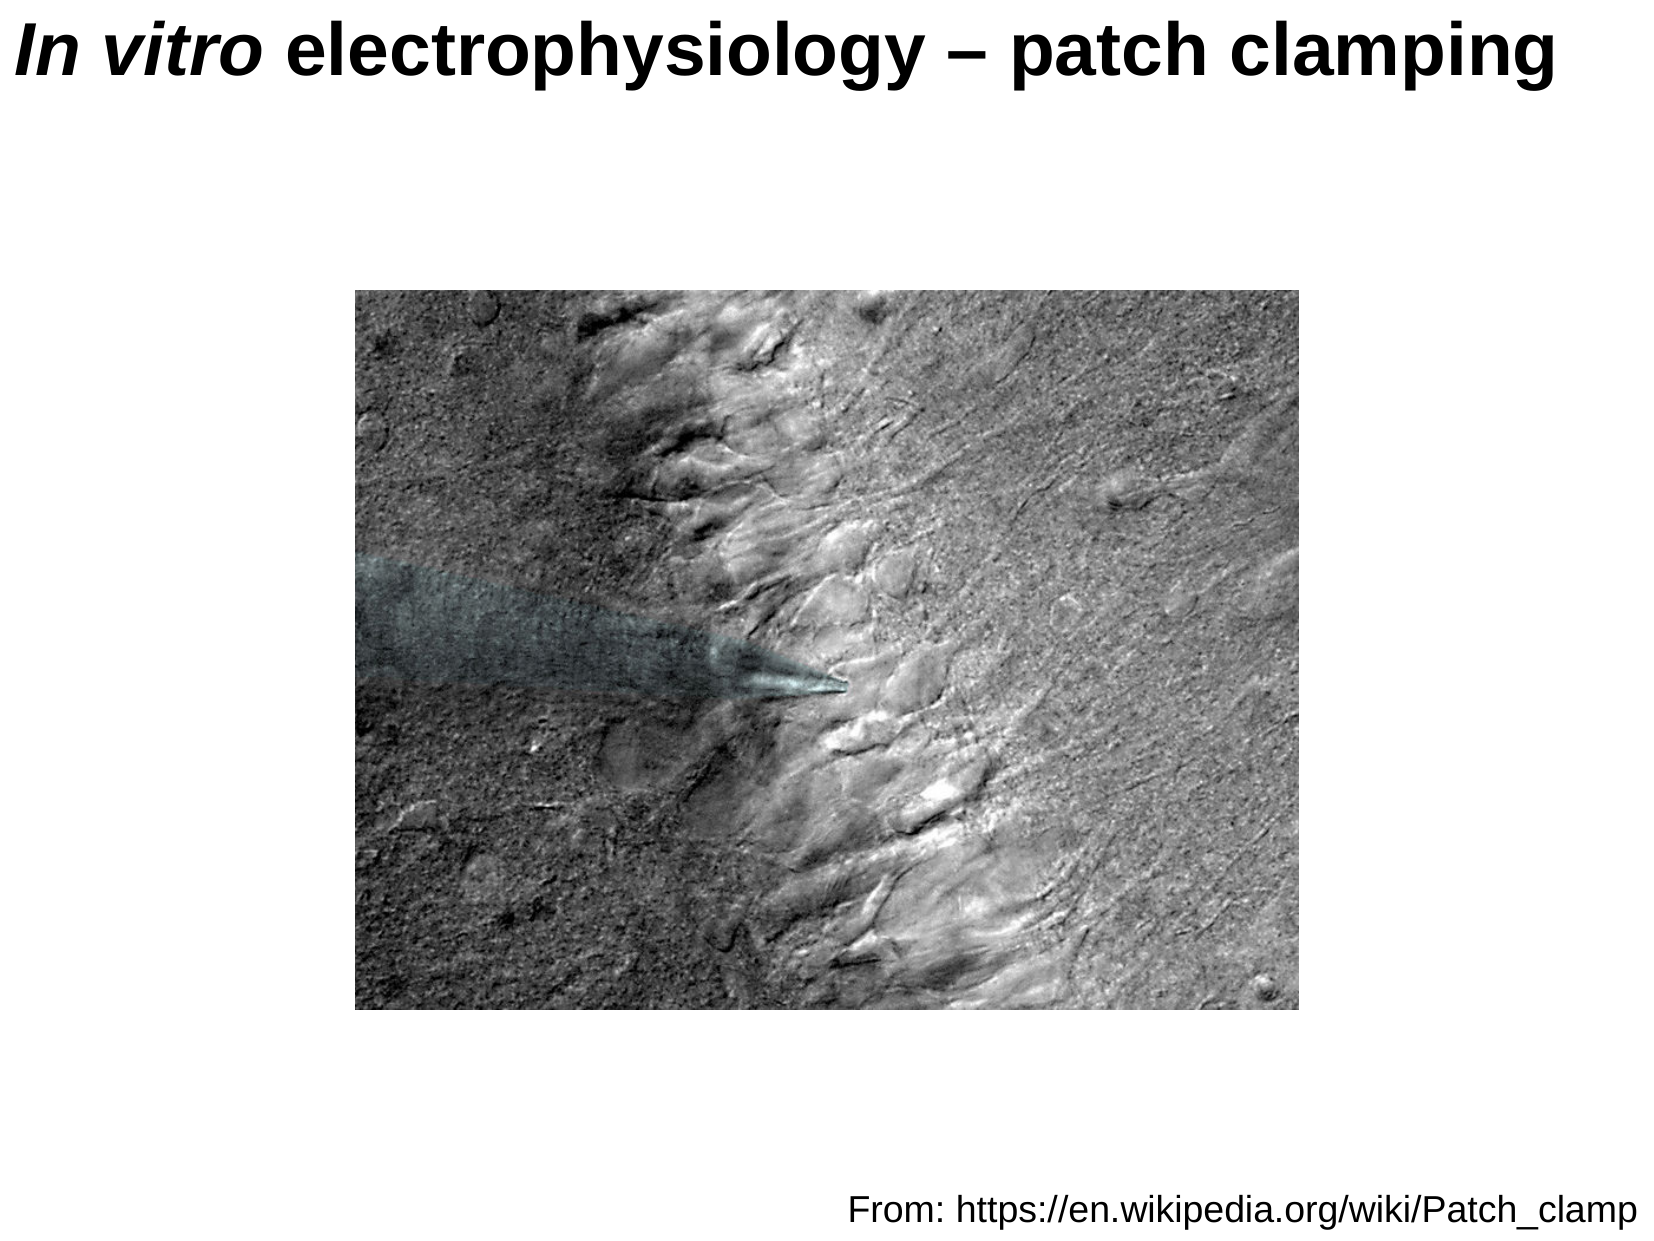

In vitro electrophysiology – patch clamping
#
From: https://en.wikipedia.org/wiki/Patch_clamp